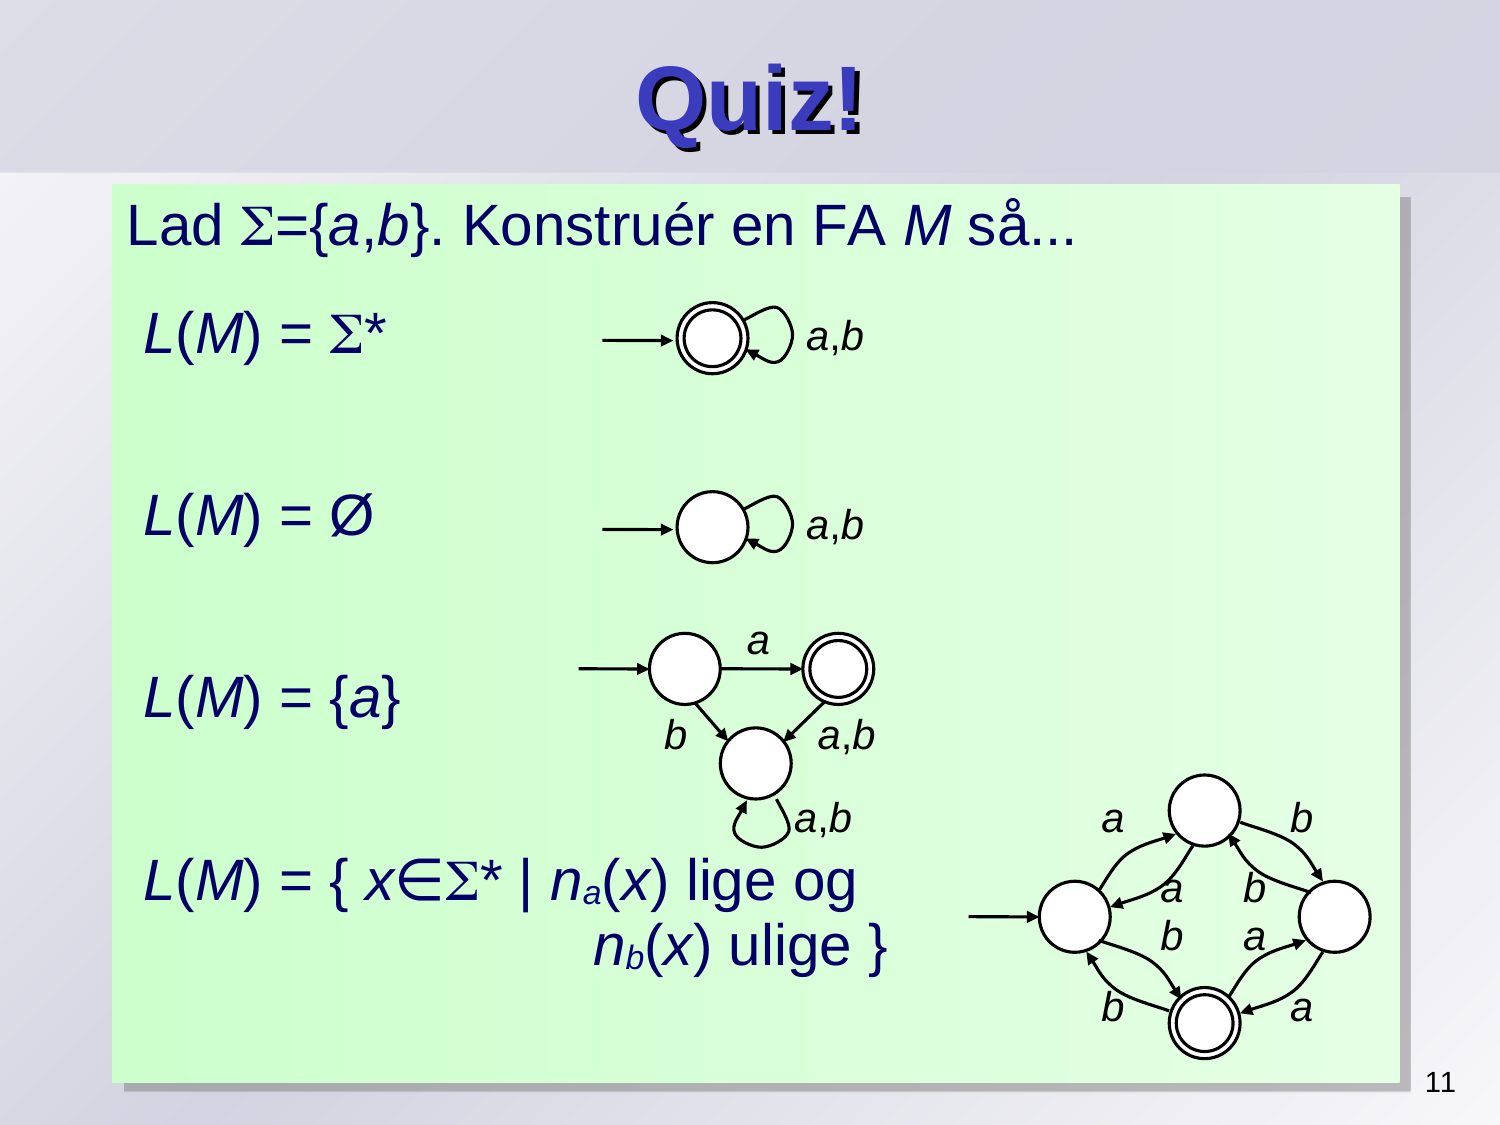

# Quiz!
Lad Σ={a,b}. Konstruér en FA M så...
 L(M) = Σ*
 L(M) = Ø
 L(M) = {a}
 L(M) = { x∈Σ* | na(x) lige og
			 nb(x) ulige }
a,b
a,b
a
b
a,b
a,b
a
b
a
b
b
a
b
a
11